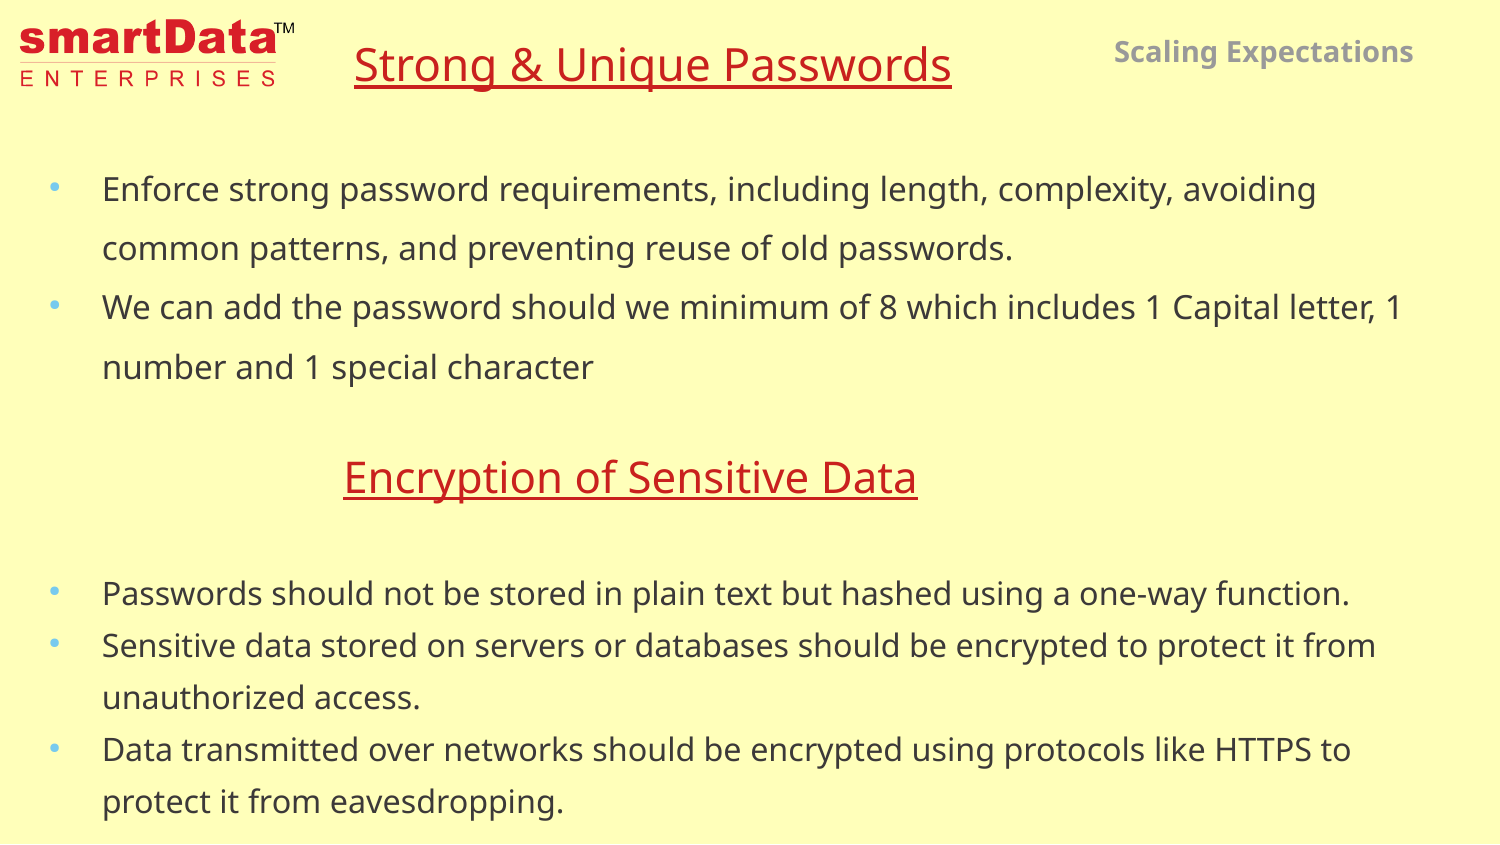

Strong & Unique Passwords
Enforce strong password requirements, including length, complexity, avoiding common patterns, and preventing reuse of old passwords.
We can add the password should we minimum of 8 which includes 1 Capital letter, 1 number and 1 special character
 Encryption of Sensitive Data
Passwords should not be stored in plain text but hashed using a one-way function.
Sensitive data stored on servers or databases should be encrypted to protect it from unauthorized access.
Data transmitted over networks should be encrypted using protocols like HTTPS to protect it from eavesdropping.
Scaling Expectations